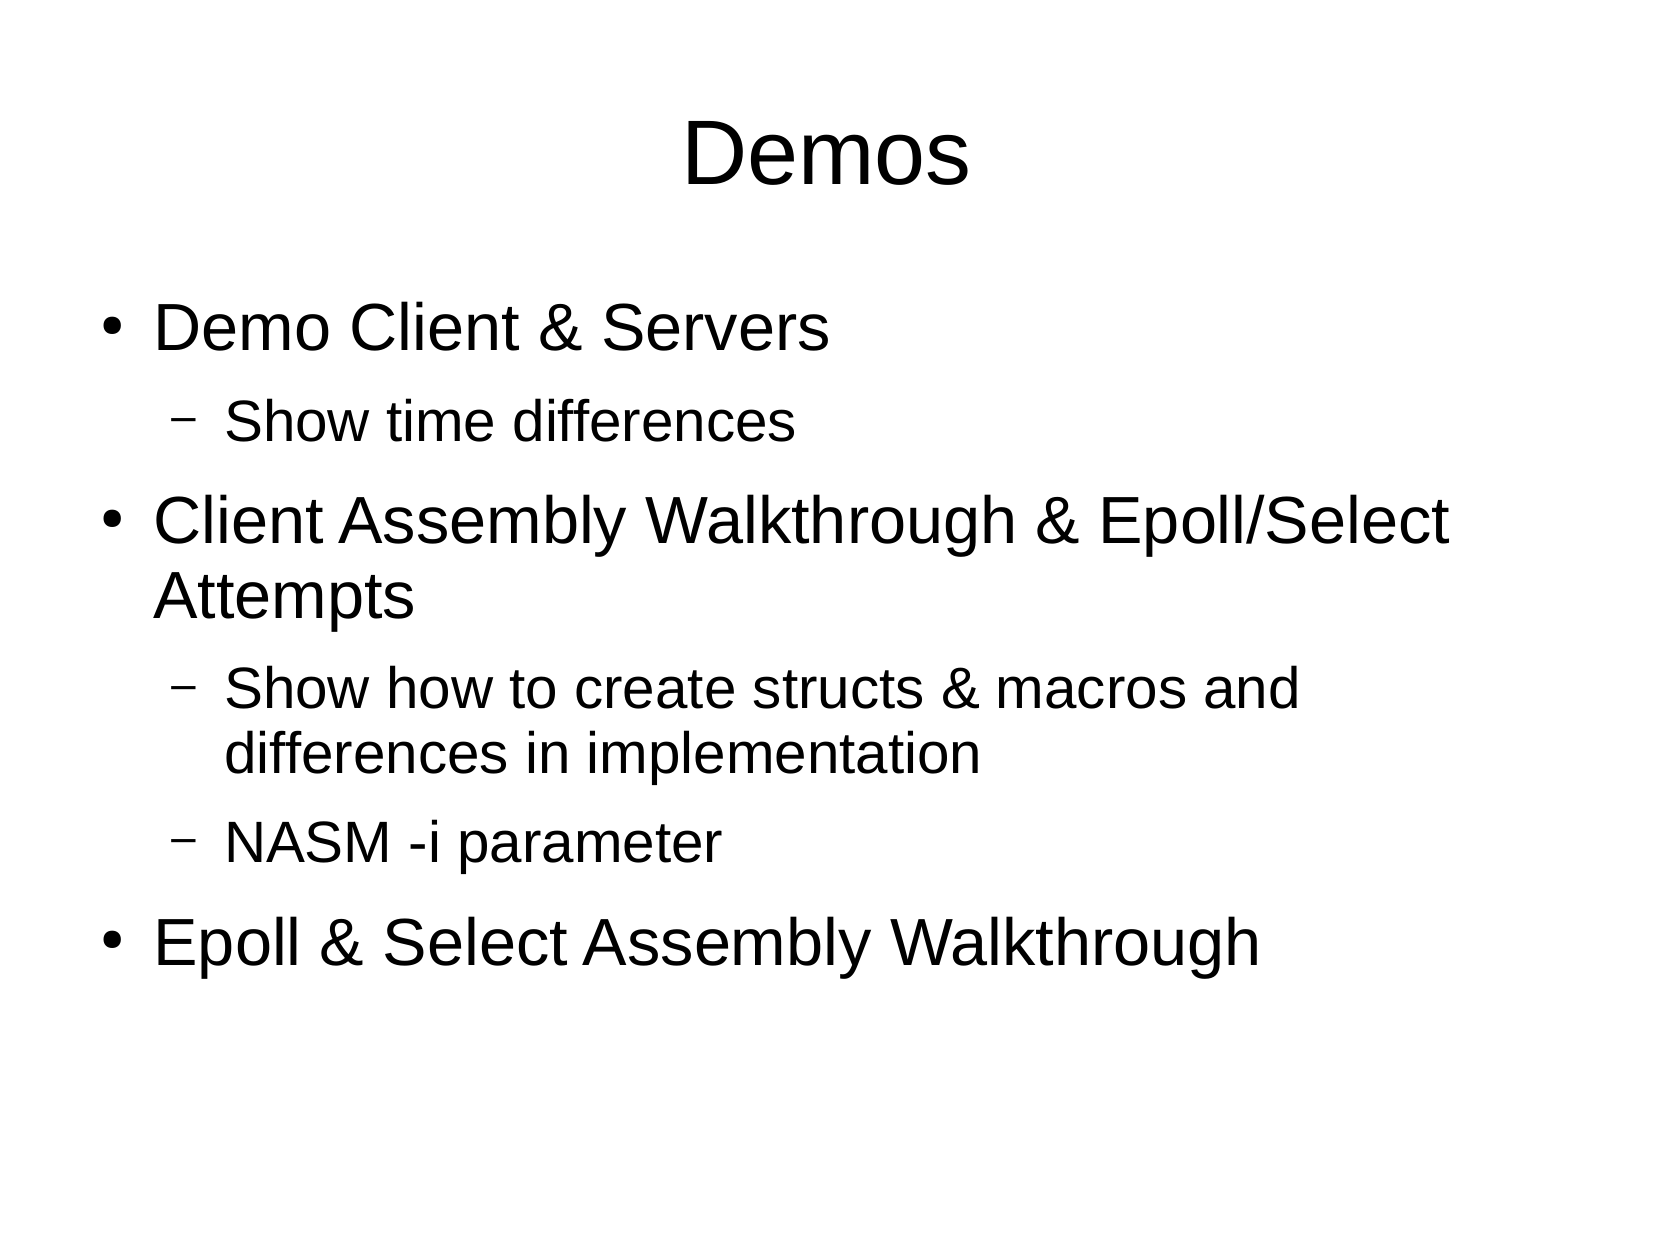

# Demos
Demo Client & Servers
Show time differences
Client Assembly Walkthrough & Epoll/Select Attempts
Show how to create structs & macros and differences in implementation
NASM -i parameter
Epoll & Select Assembly Walkthrough